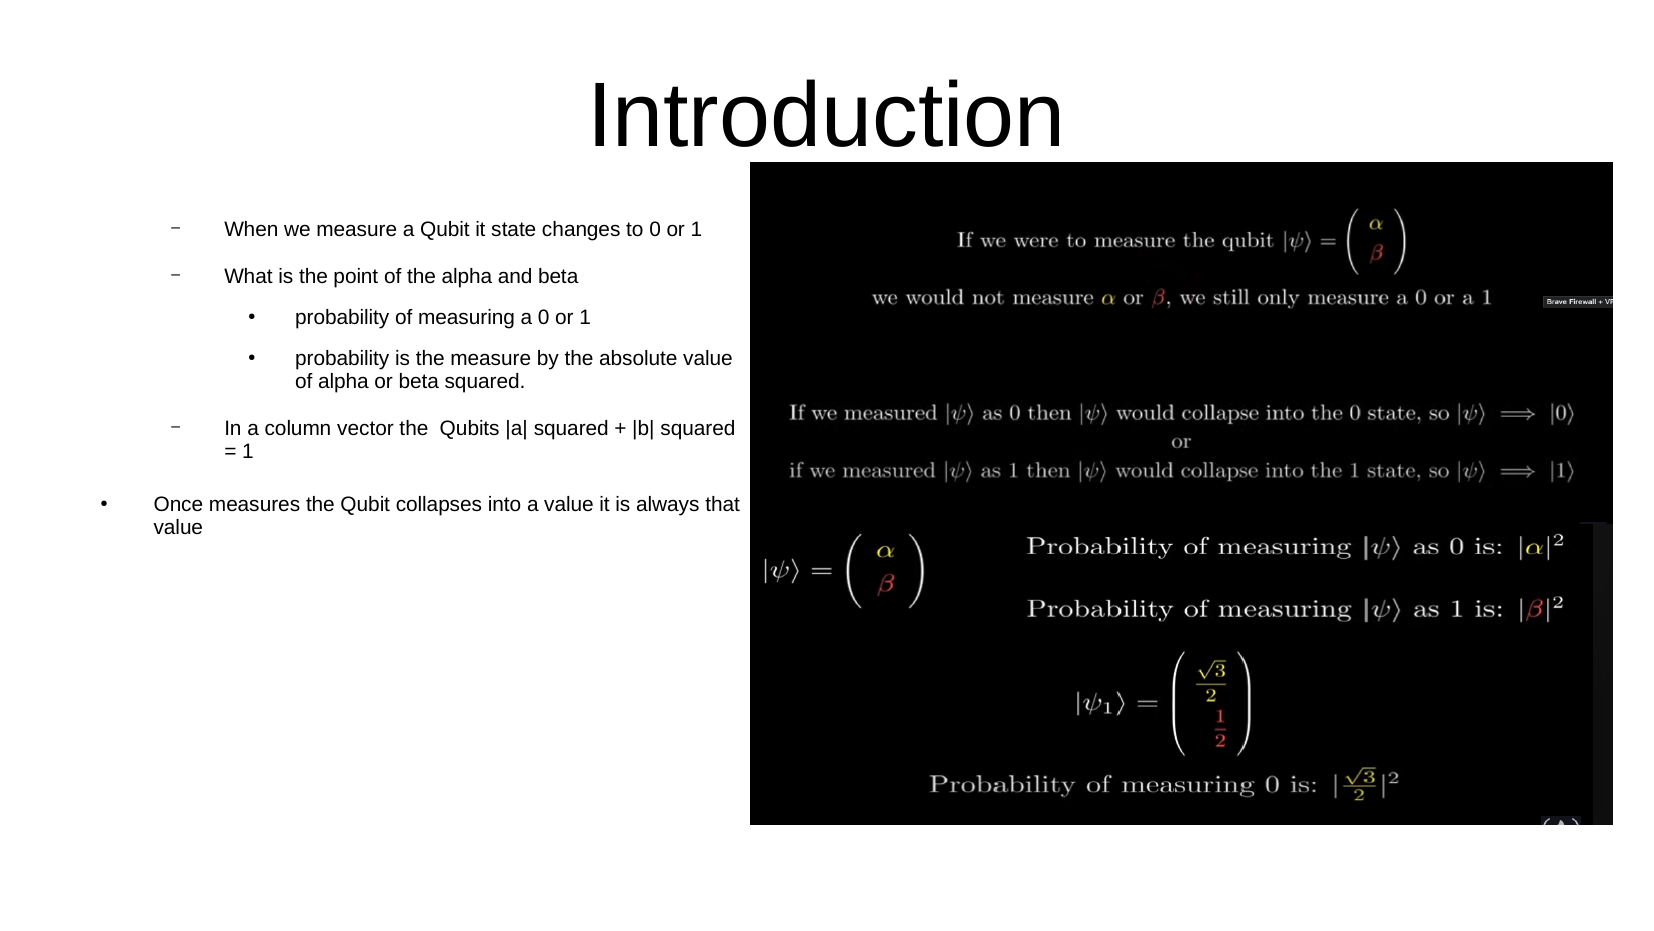

# Introduction
When we measure a Qubit it state changes to 0 or 1
What is the point of the alpha and beta
probability of measuring a 0 or 1
probability is the measure by the absolute value
of alpha or beta squared.
In a column vector the Qubits |a| squared + |b| squared
= 1
Once measures the Qubit collapses into a value it is always that
value